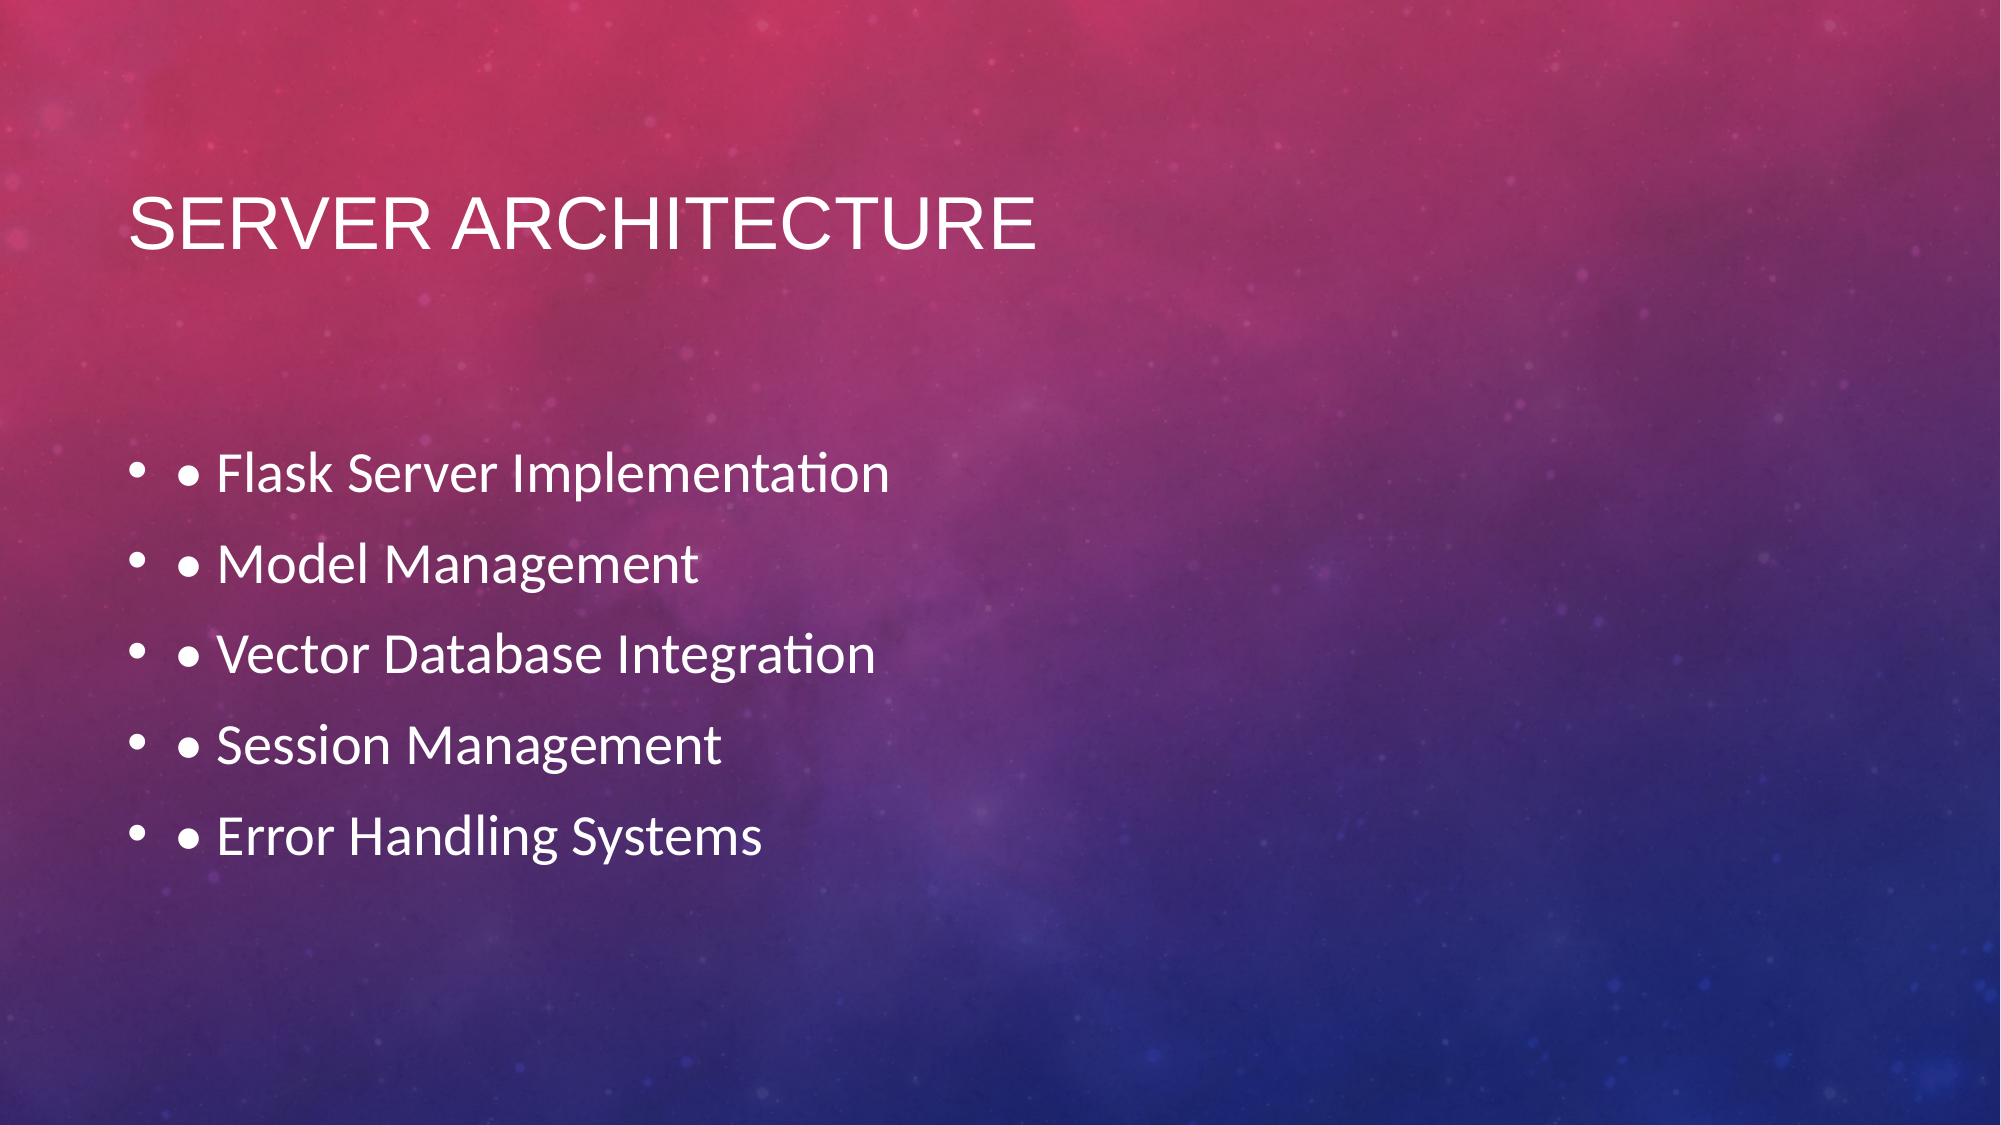

# Server Architecture
• Flask Server Implementation
• Model Management
• Vector Database Integration
• Session Management
• Error Handling Systems